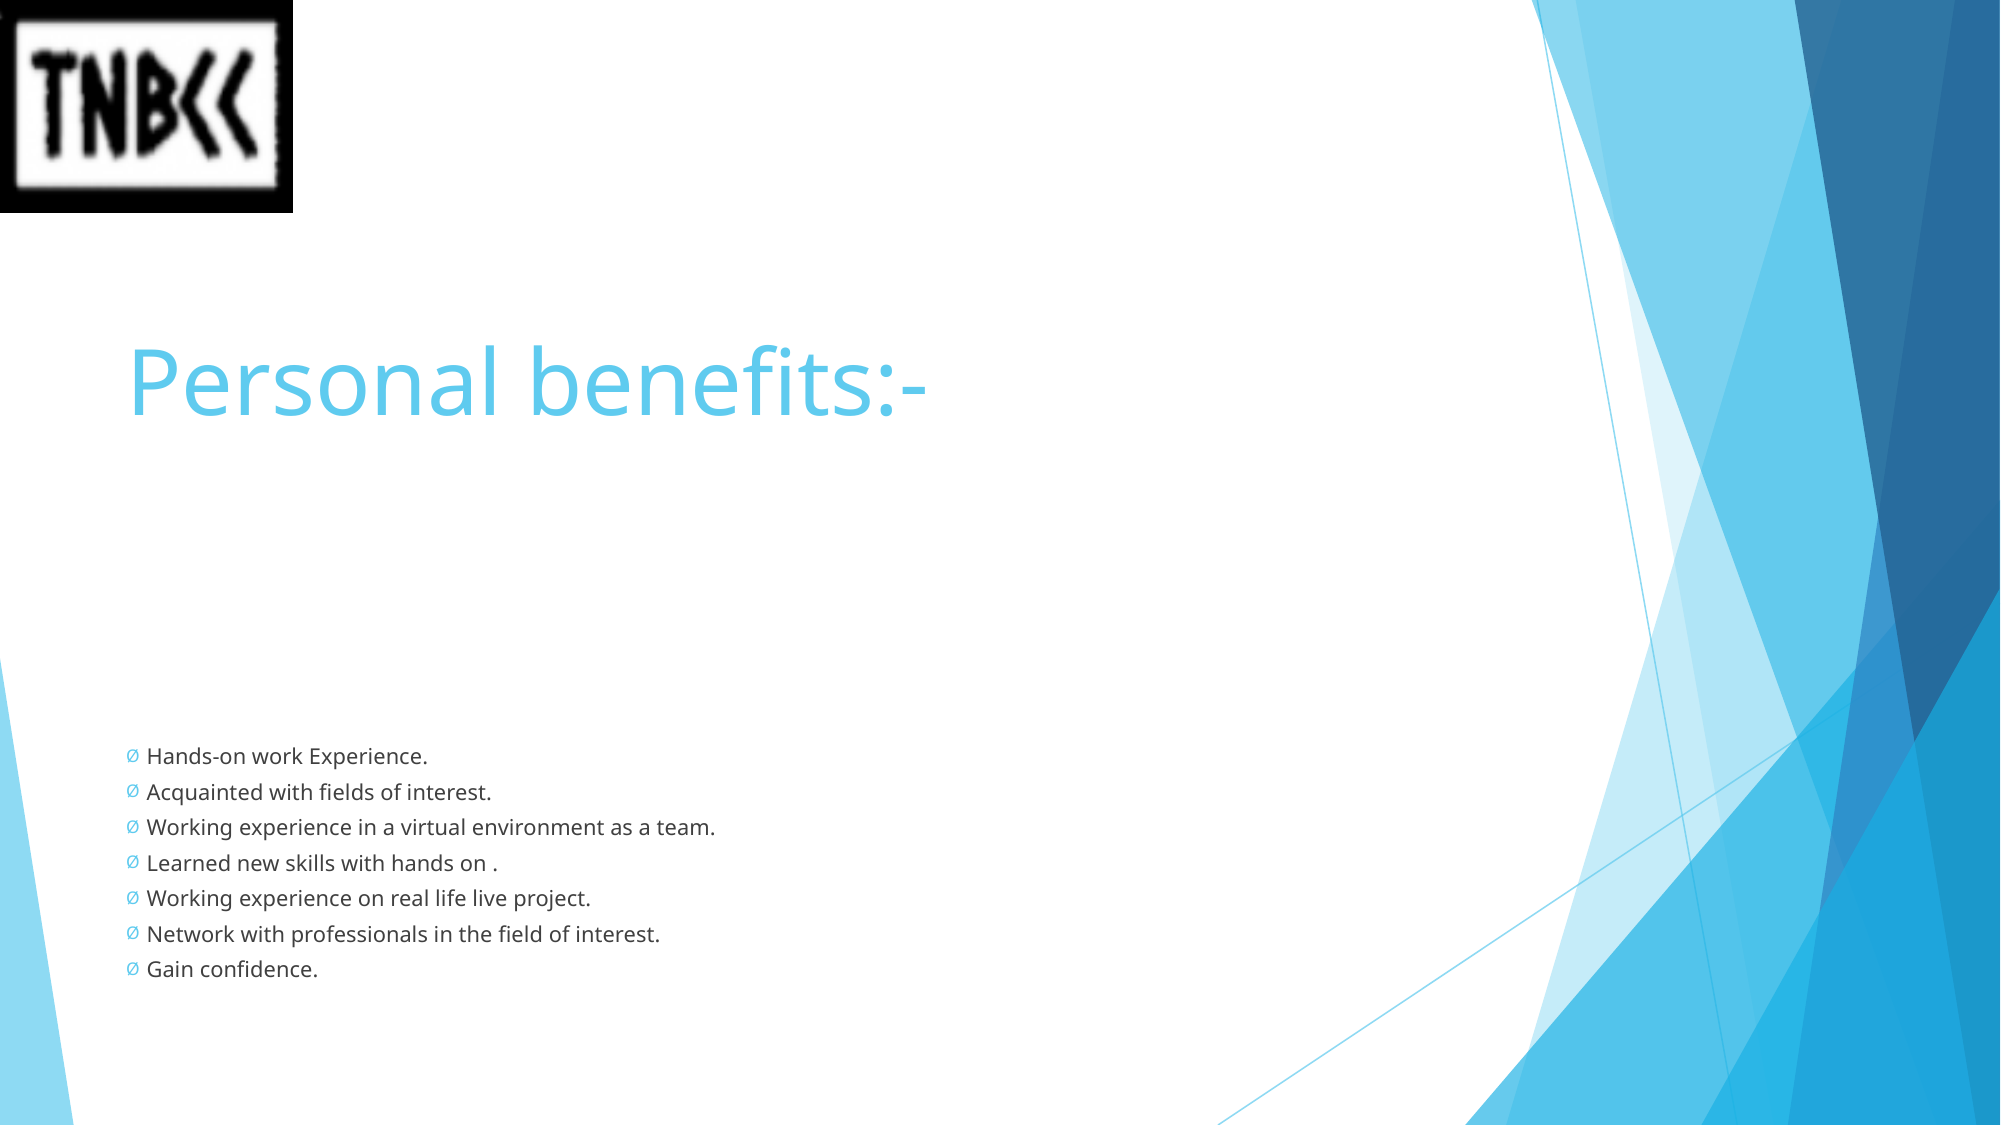

# Personal benefits:-
Hands-on work Experience.
Acquainted with fields of interest.
Working experience in a virtual environment as a team.
Learned new skills with hands on .
Working experience on real life live project.
Network with professionals in the field of interest.
Gain confidence.